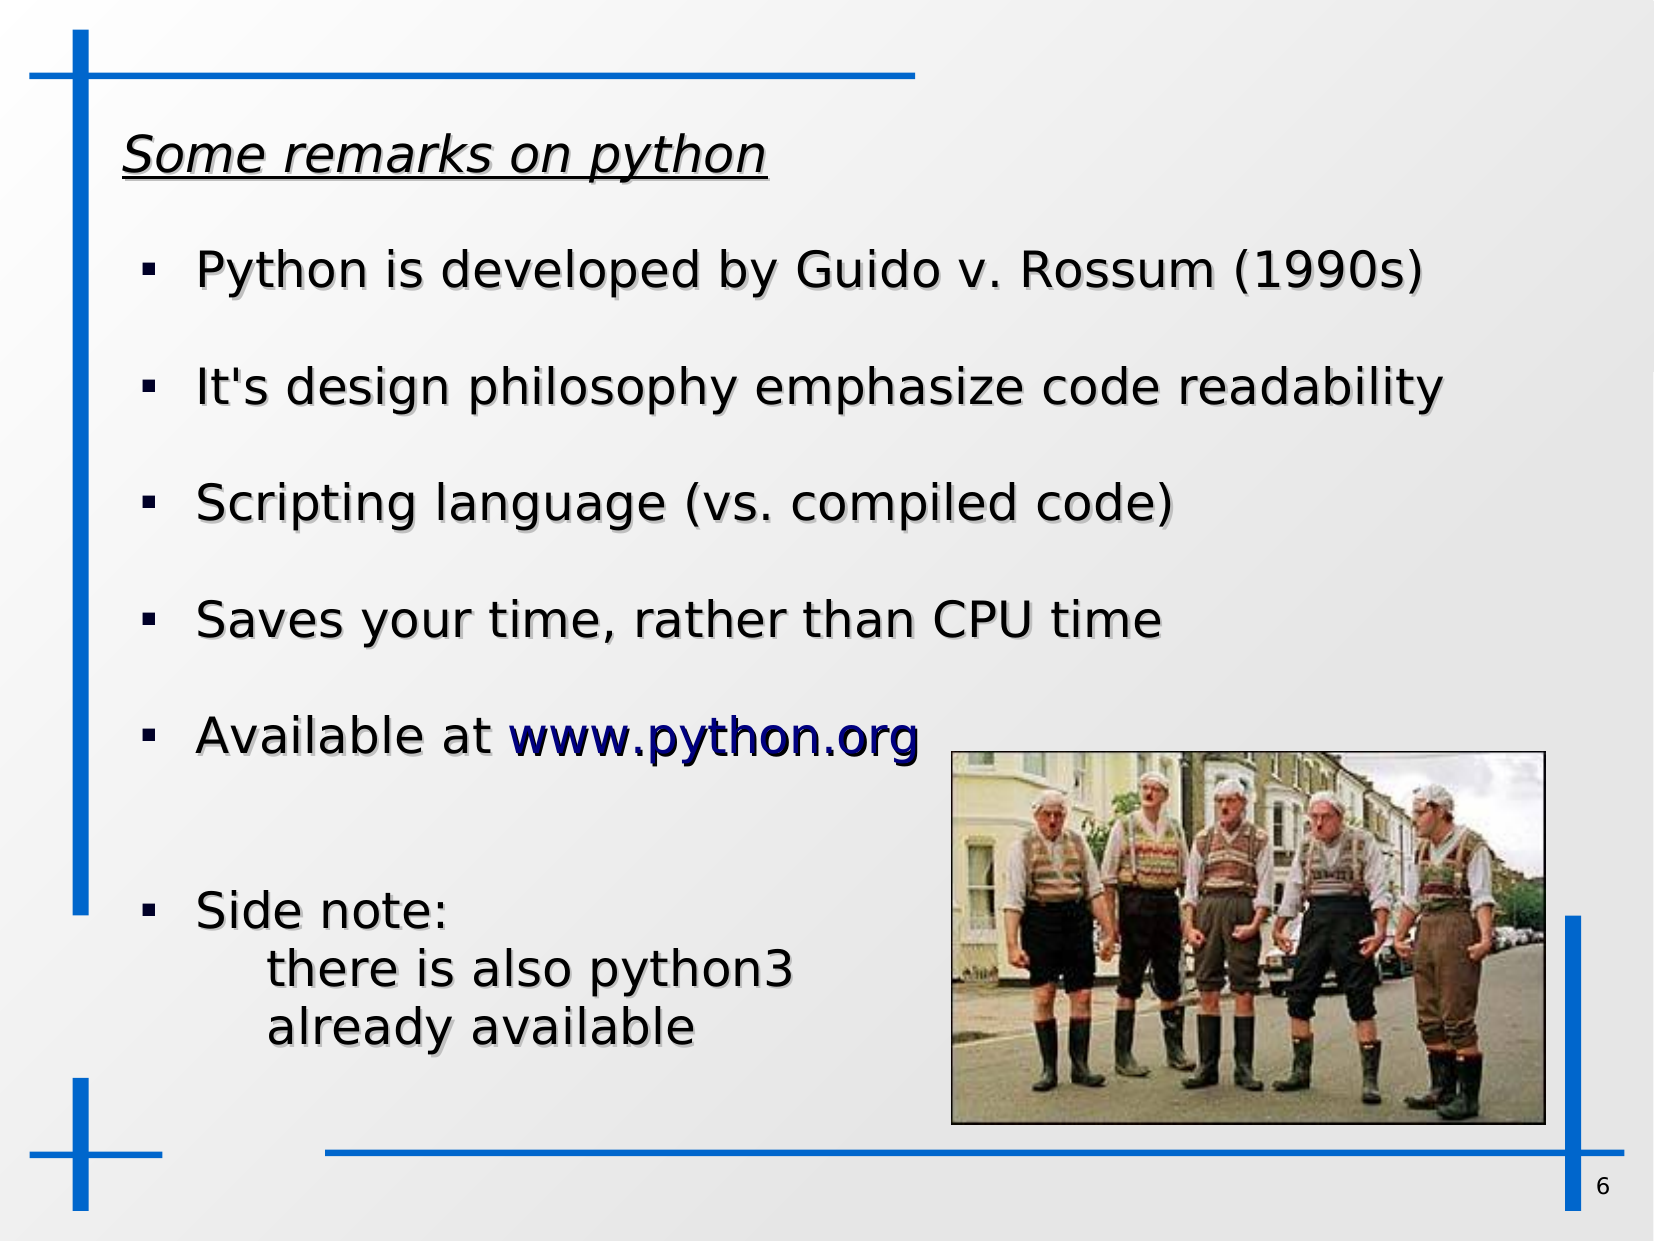

# Some remarks on python
Python is developed by Guido v. Rossum (1990s)
It's design philosophy emphasize code readability
Scripting language (vs. compiled code)
Saves your time, rather than CPU time
Available at www.python.org
Side note:
there is also python3
already available